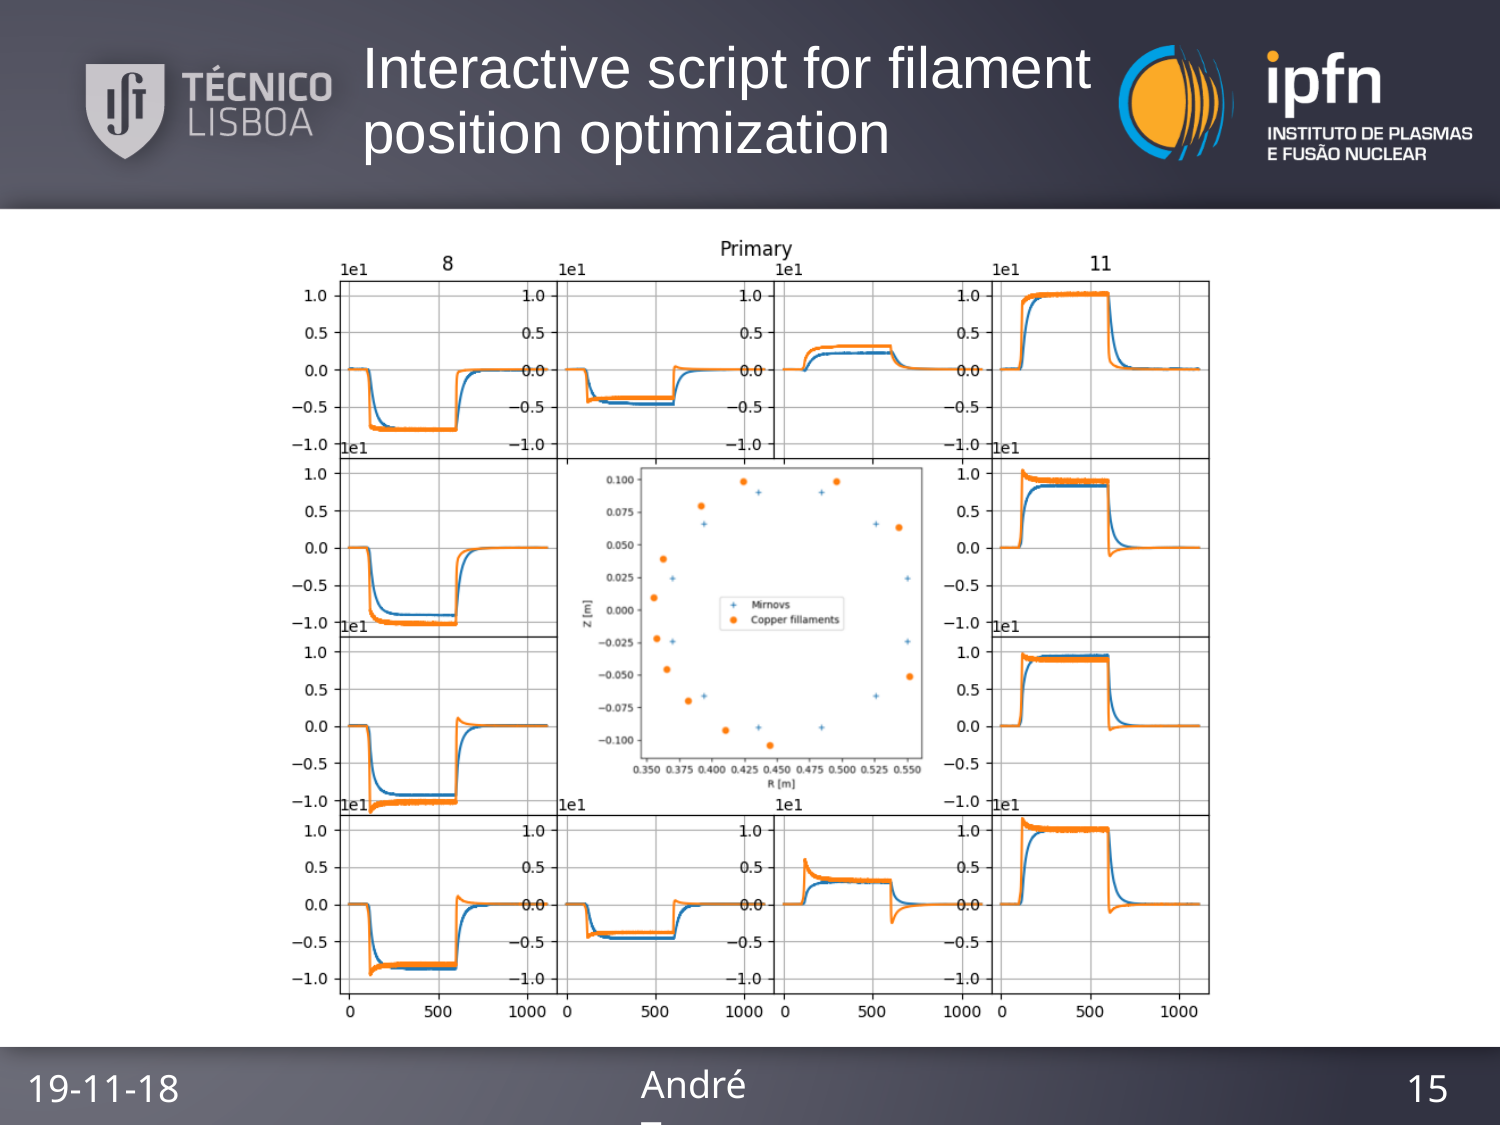

# Interactive script for filament position optimization